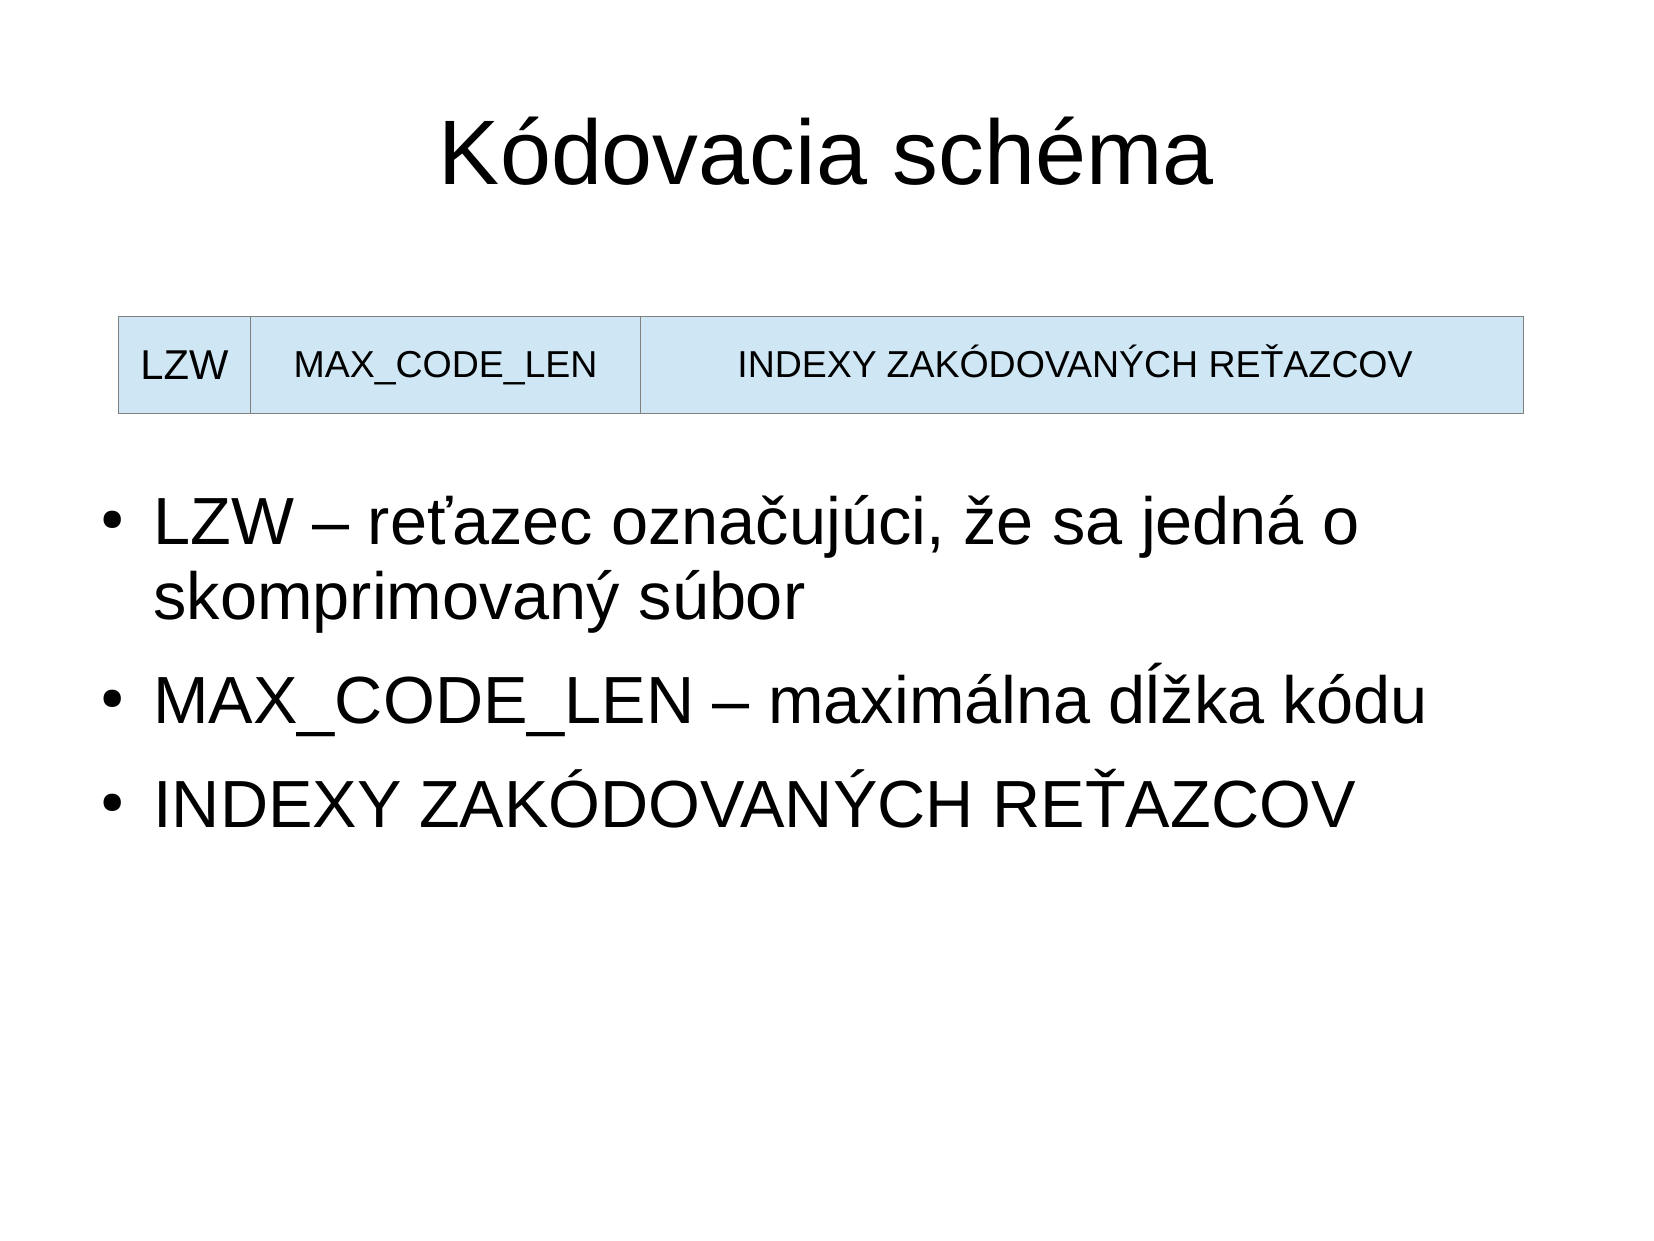

# Kódovacia schéma
LZW
MAX_CODE_LEN
INDEXY ZAKÓDOVANÝCH REŤAZCOV
LZW – reťazec označujúci, že sa jedná o skomprimovaný súbor
MAX_CODE_LEN – maximálna dĺžka kódu
INDEXY ZAKÓDOVANÝCH REŤAZCOV